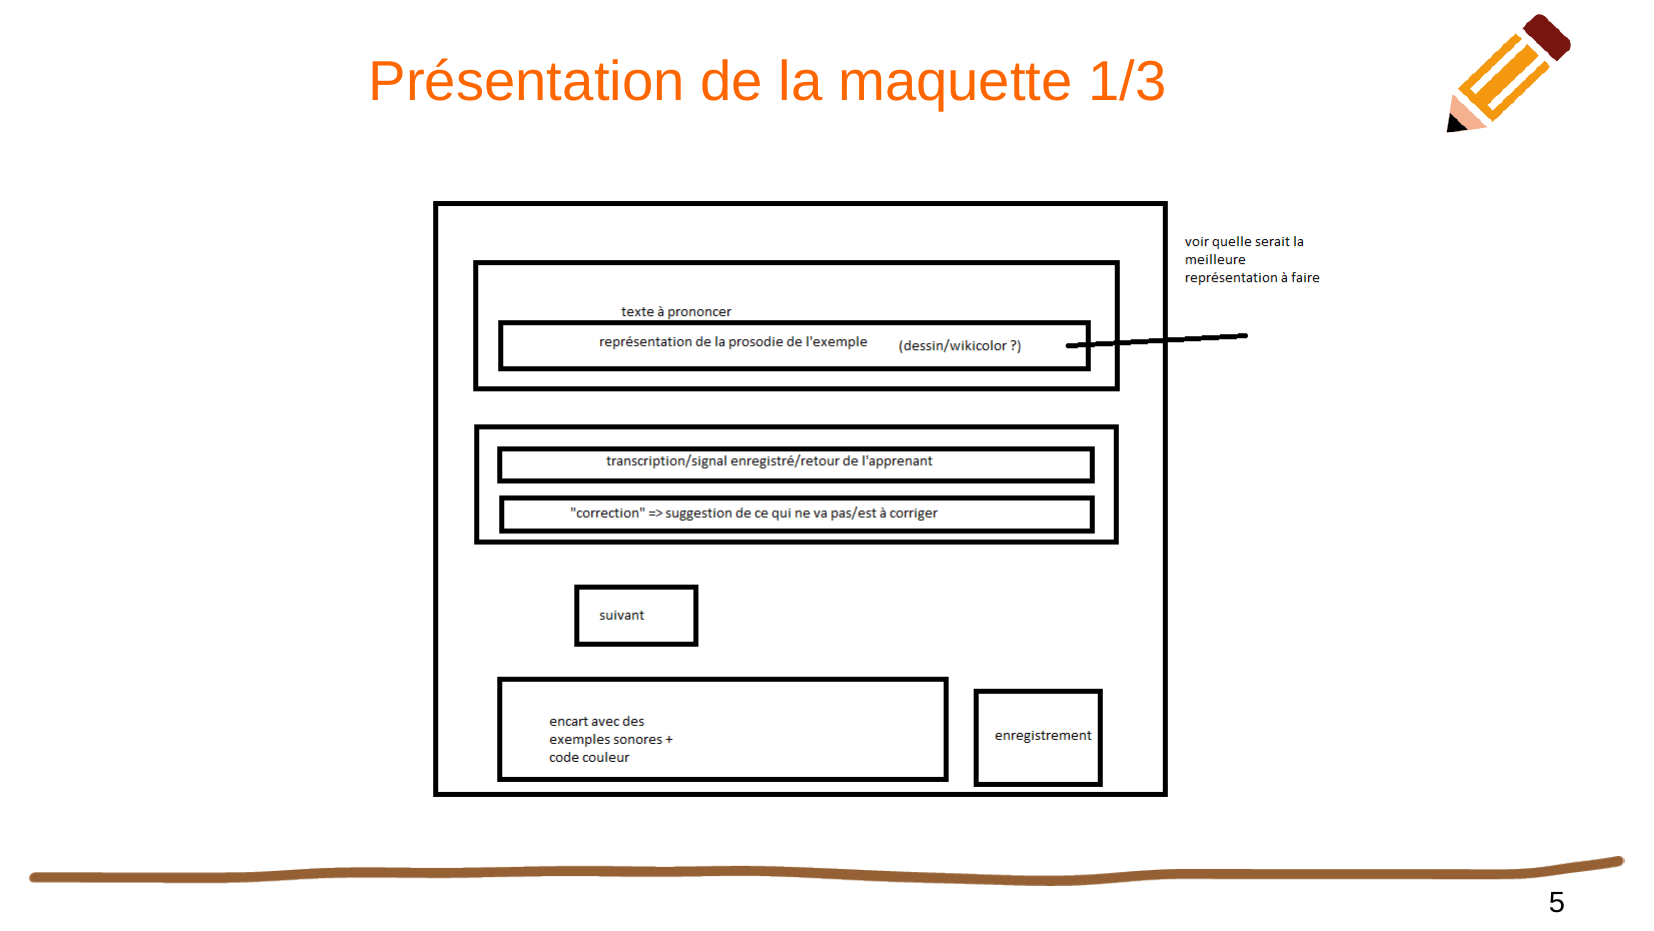

# Présentation de la maquette 1/3
5